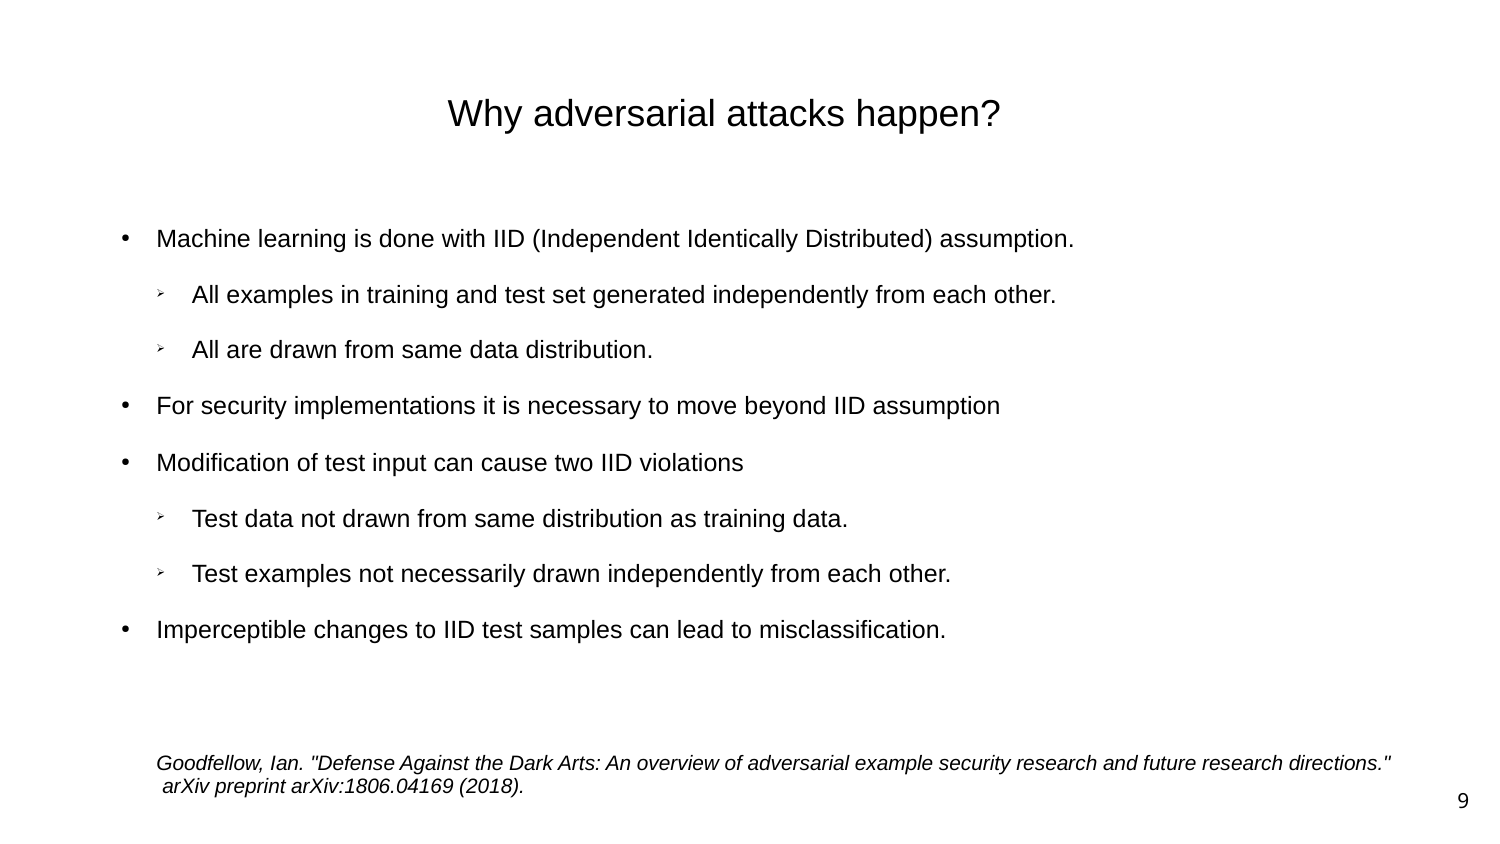

Why adversarial attacks happen?
Machine learning is done with IID (Independent Identically Distributed) assumption.
All examples in training and test set generated independently from each other.
All are drawn from same data distribution.
For security implementations it is necessary to move beyond IID assumption
Modification of test input can cause two IID violations
Test data not drawn from same distribution as training data.
Test examples not necessarily drawn independently from each other.
Imperceptible changes to IID test samples can lead to misclassification.
Goodfellow, Ian. "Defense Against the Dark Arts: An overview of adversarial example security research and future research directions."
 arXiv preprint arXiv:1806.04169 (2018).
9